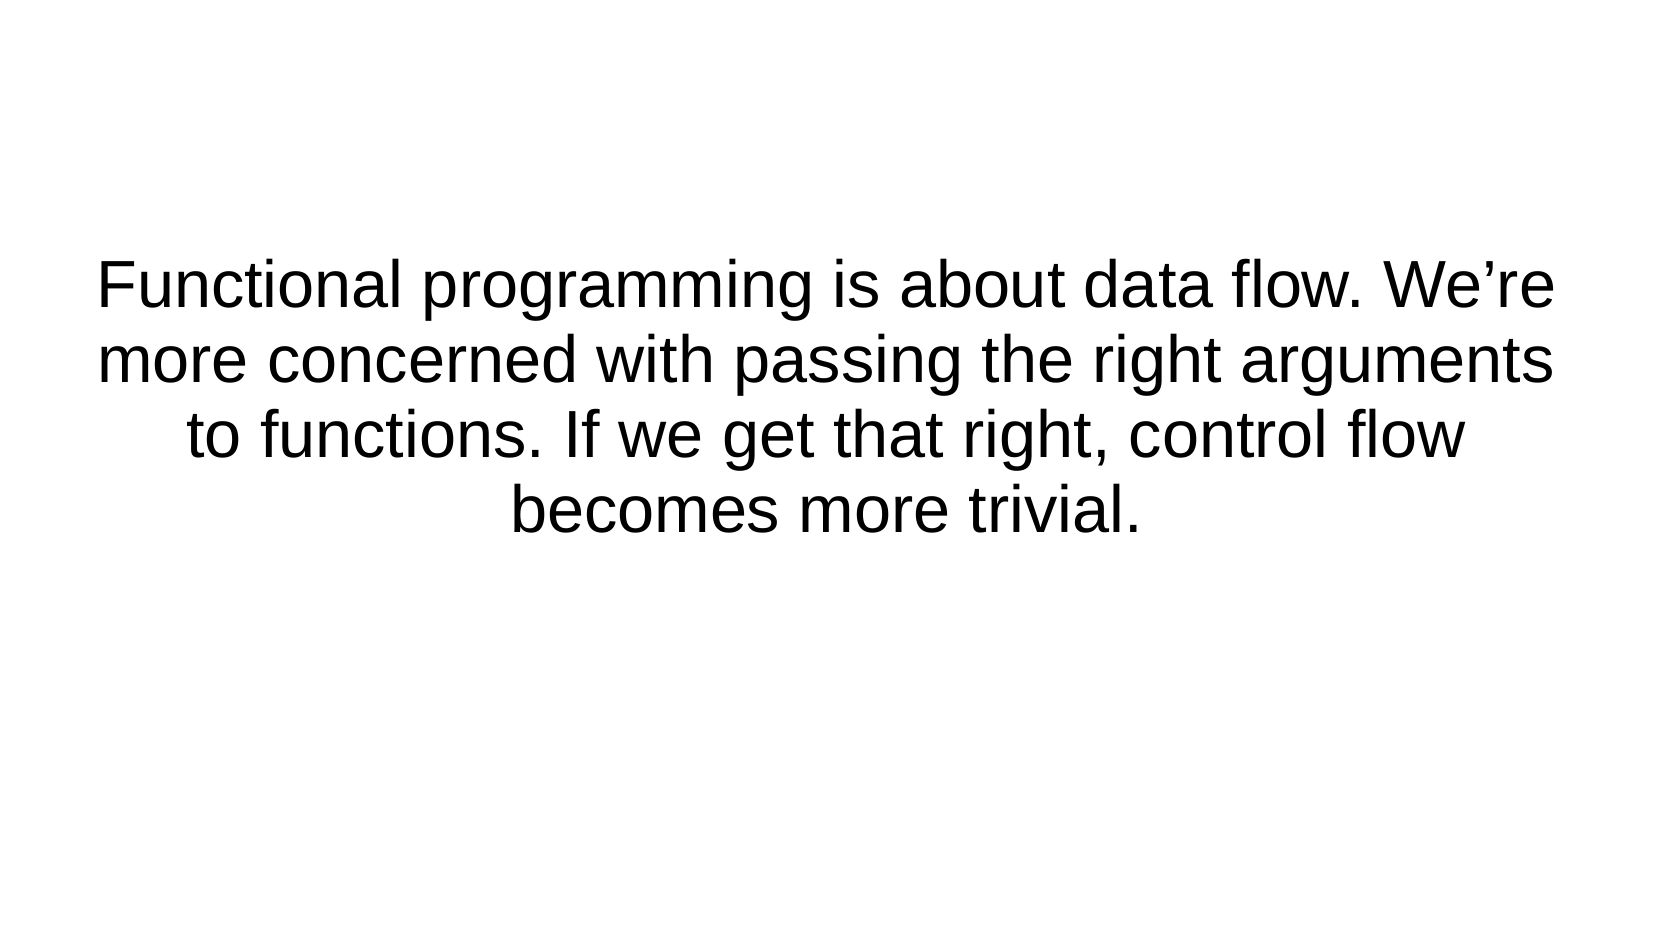

# Functional programming is about data flow. We’re more concerned with passing the right arguments to functions. If we get that right, control flow becomes more trivial.